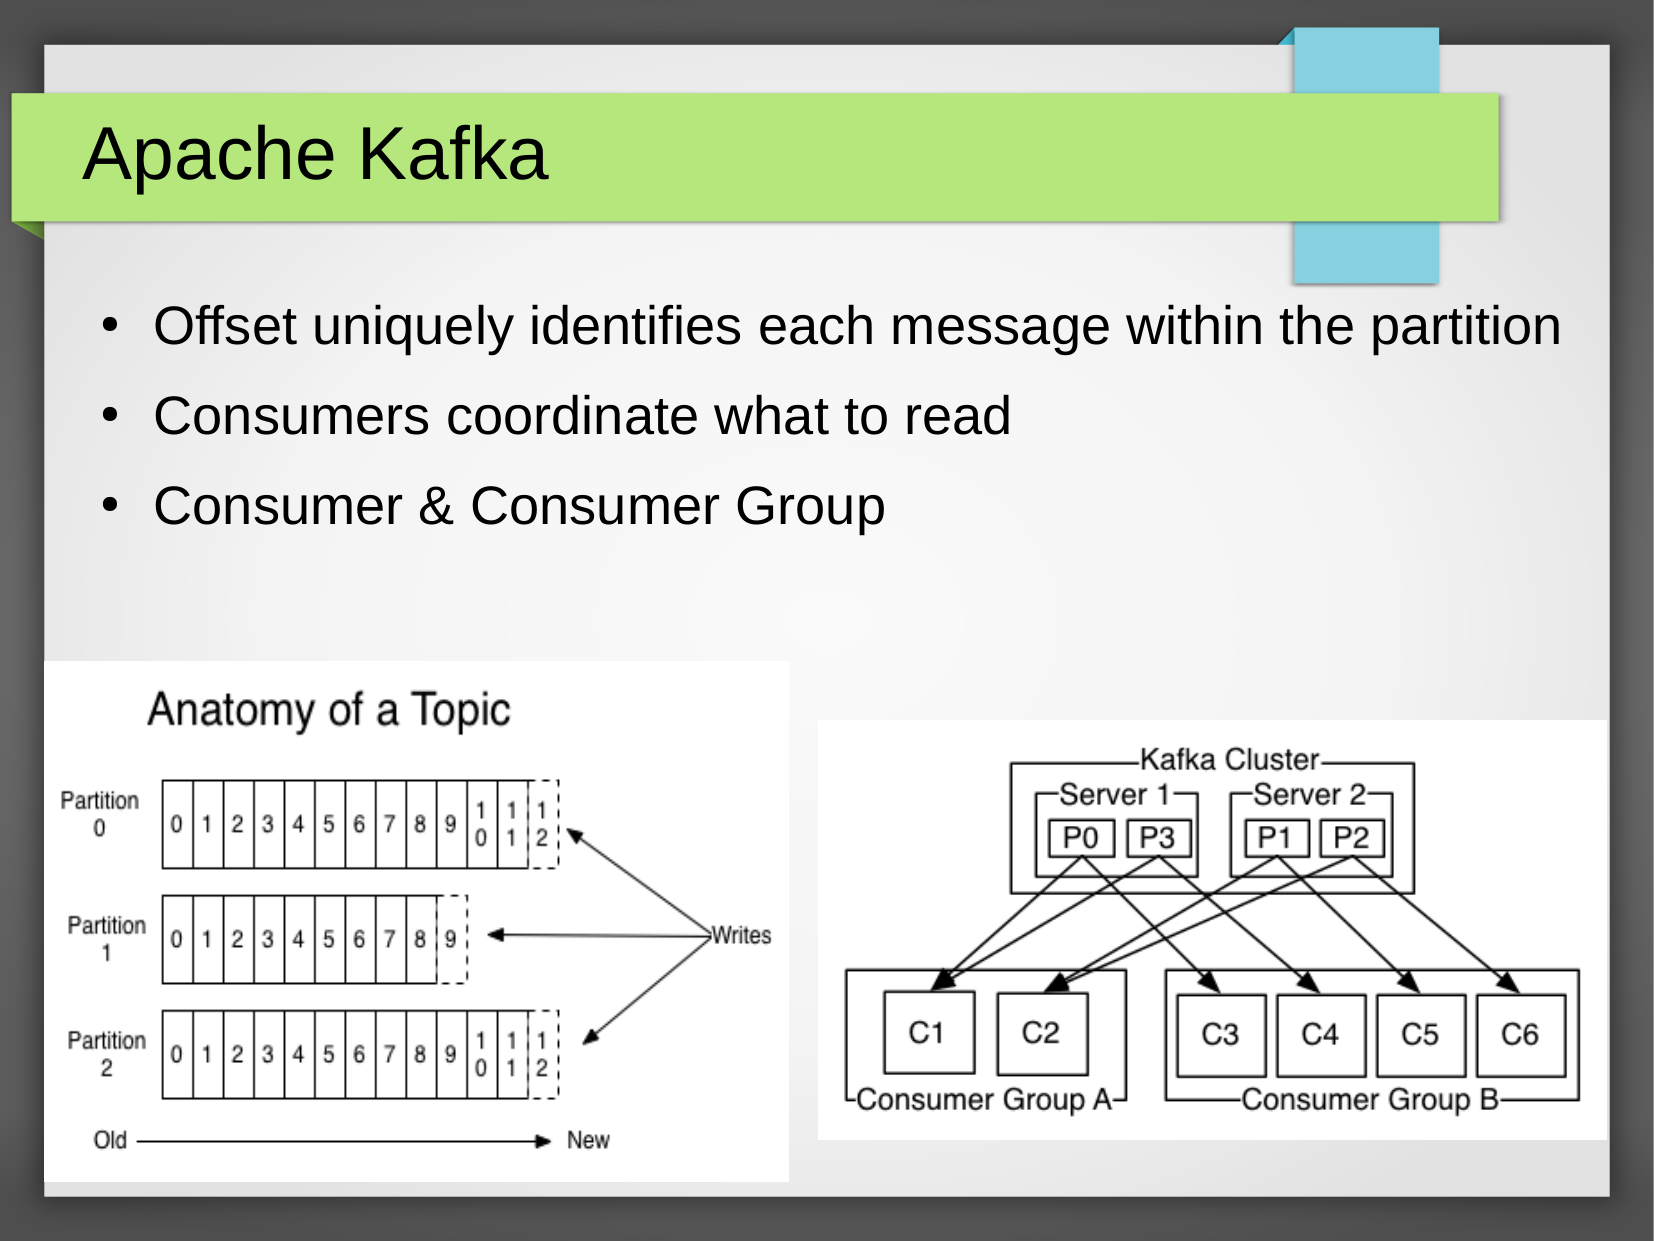

# Apache Kafka
Offset uniquely identifies each message within the partition
Consumers coordinate what to read
Consumer & Consumer Group